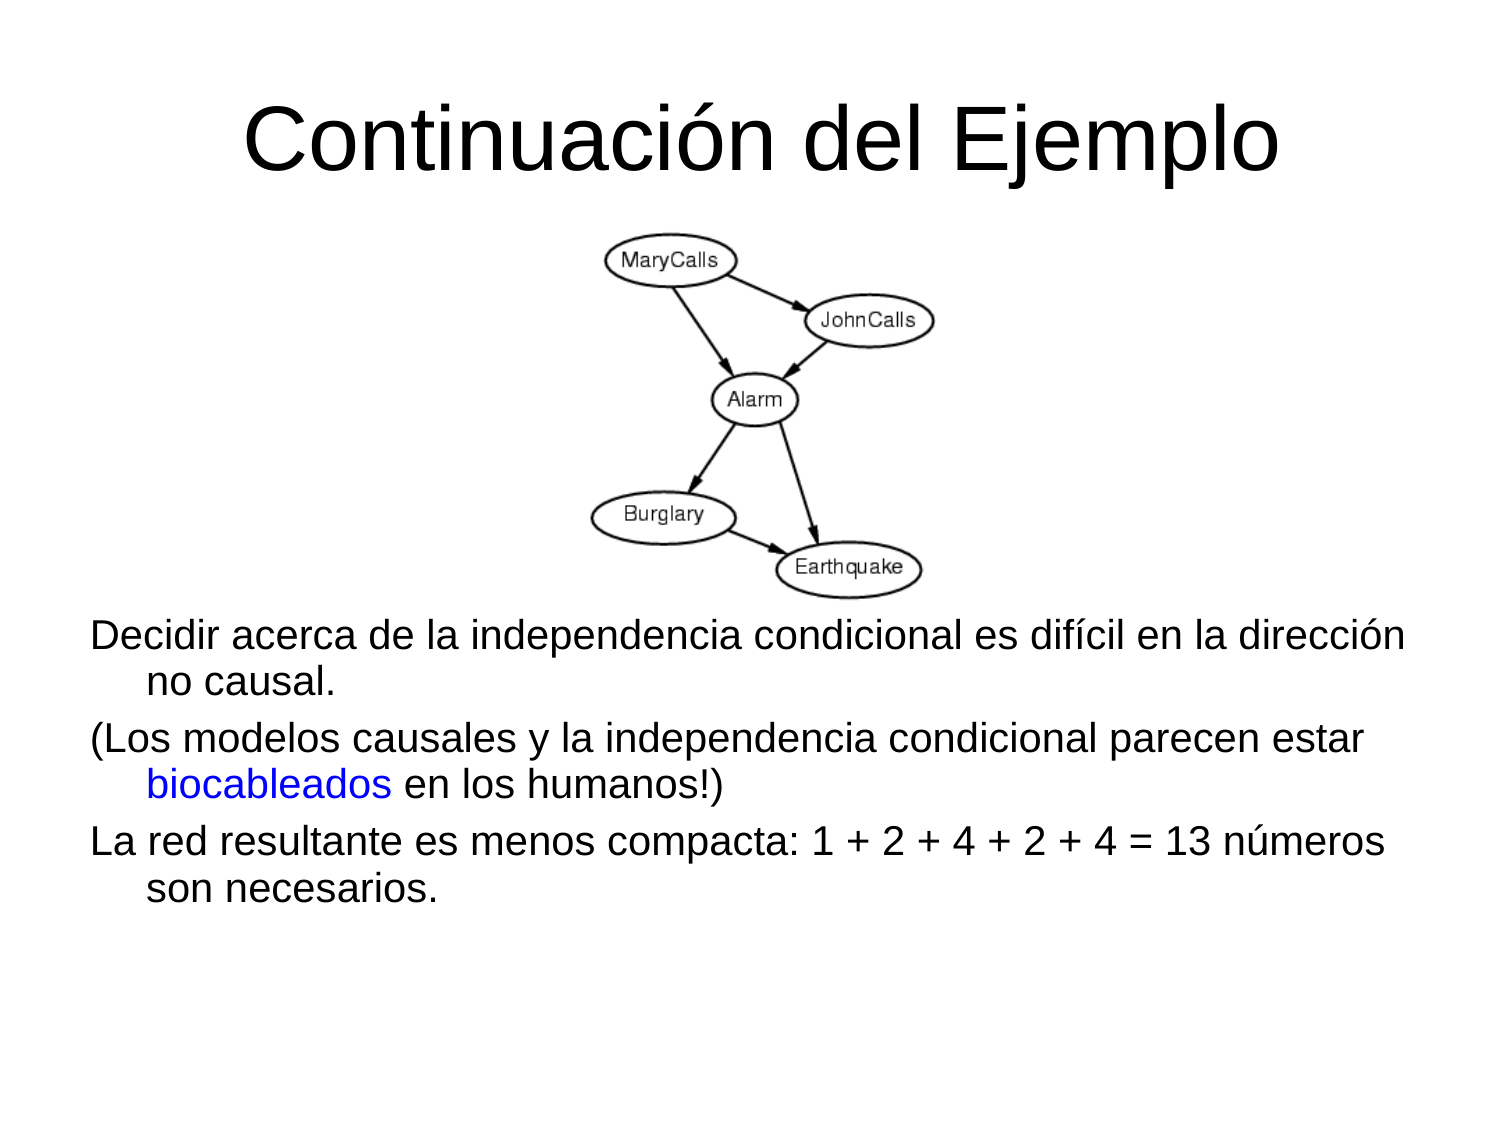

# Continuación del Ejemplo
Decidir acerca de la independencia condicional es difícil en la dirección no causal.
(Los modelos causales y la independencia condicional parecen estar biocableados en los humanos!)
La red resultante es menos compacta: 1 + 2 + 4 + 2 + 4 = 13 números son necesarios.